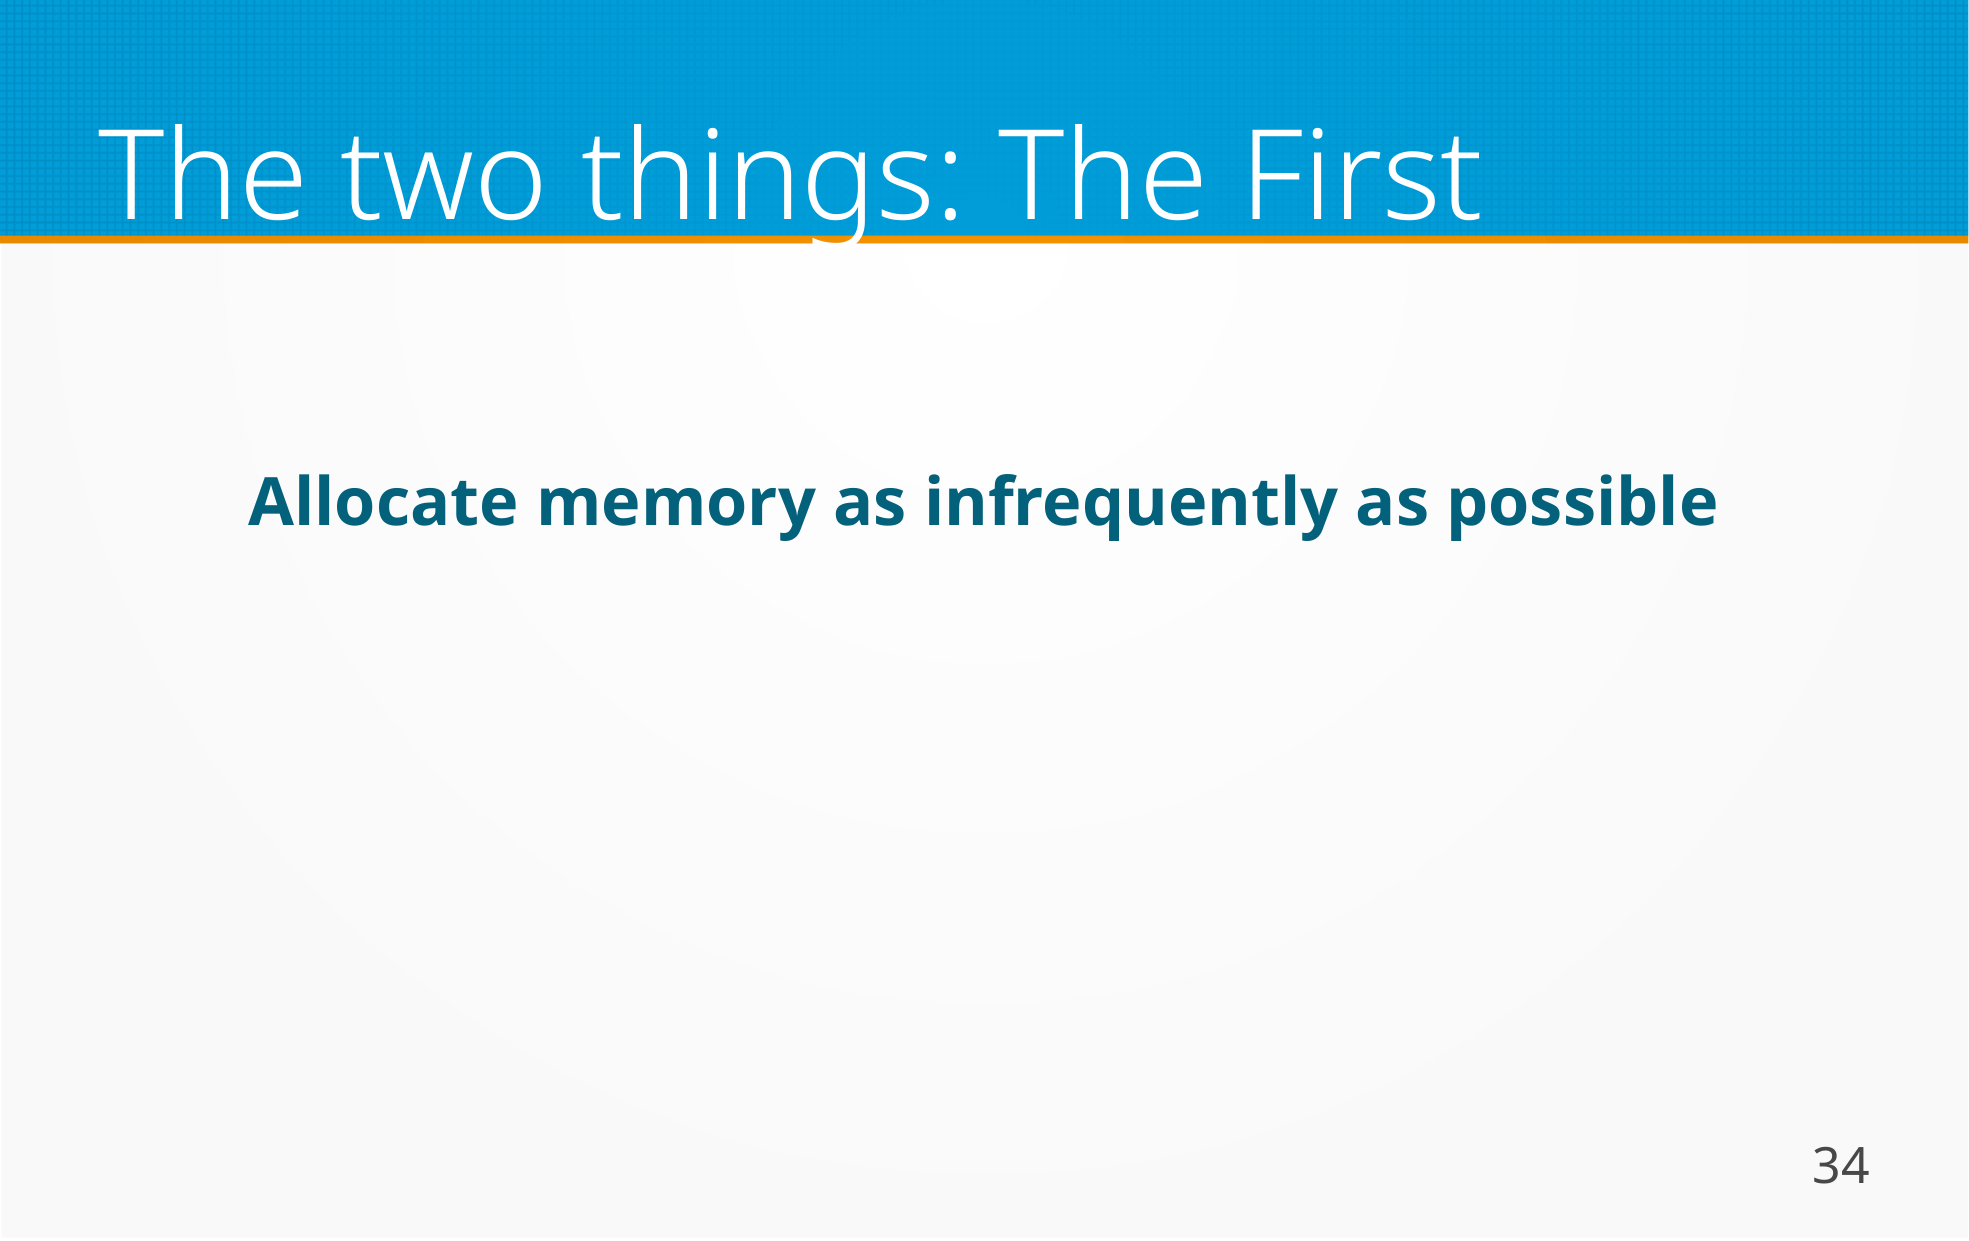

# Allocate memory as infrequently as possible
The two things: The First
34